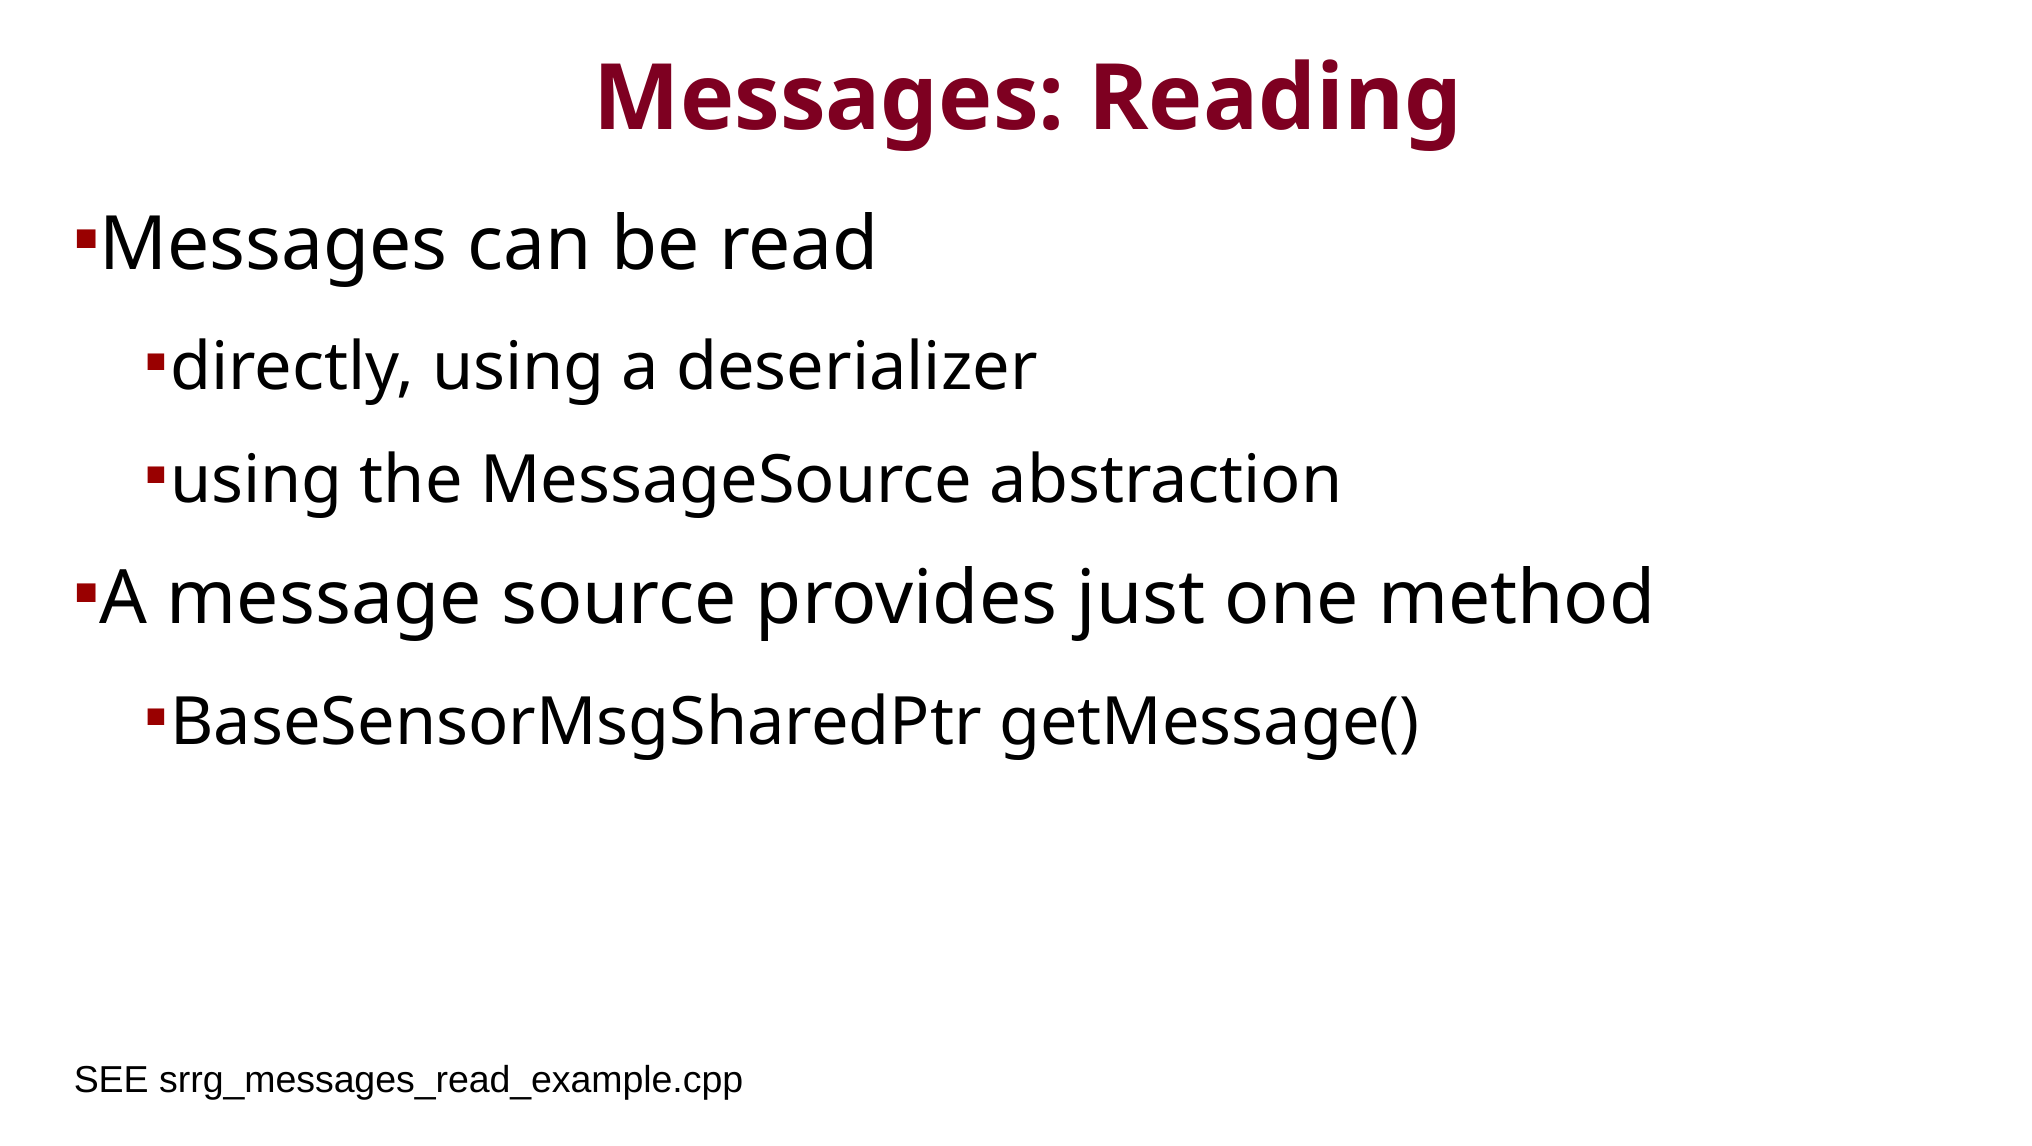

# Messages: Reading
Messages can be read
directly, using a deserializer
using the MessageSource abstraction
A message source provides just one method
BaseSensorMsgSharedPtr getMessage()
SEE srrg_messages_read_example.cpp